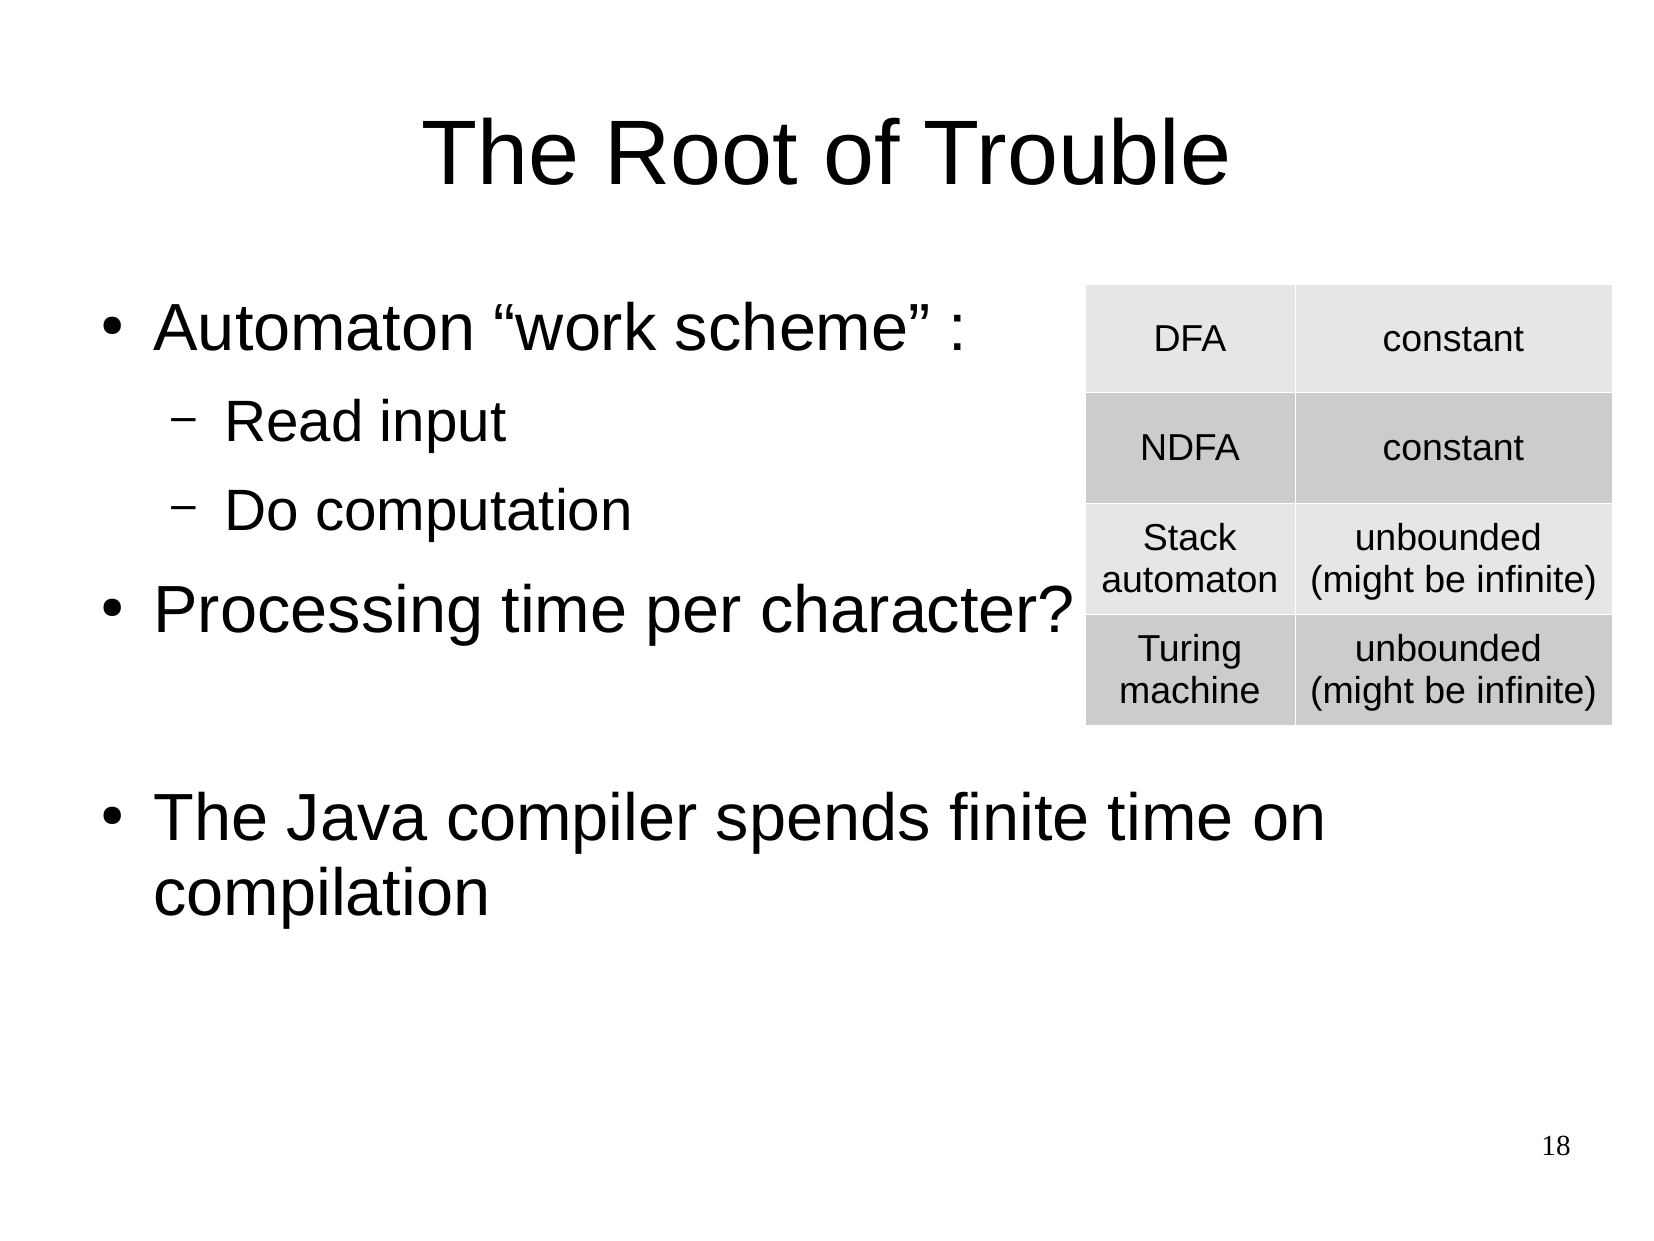

# The Root of Trouble
| DFA | constant |
| --- | --- |
| NDFA | constant |
| Stack automaton | unbounded (might be infinite) |
| Turing machine | unbounded (might be infinite) |
Automaton “work scheme” :
Read input
Do computation
Processing time per character?
The Java compiler spends finite time on compilation
18